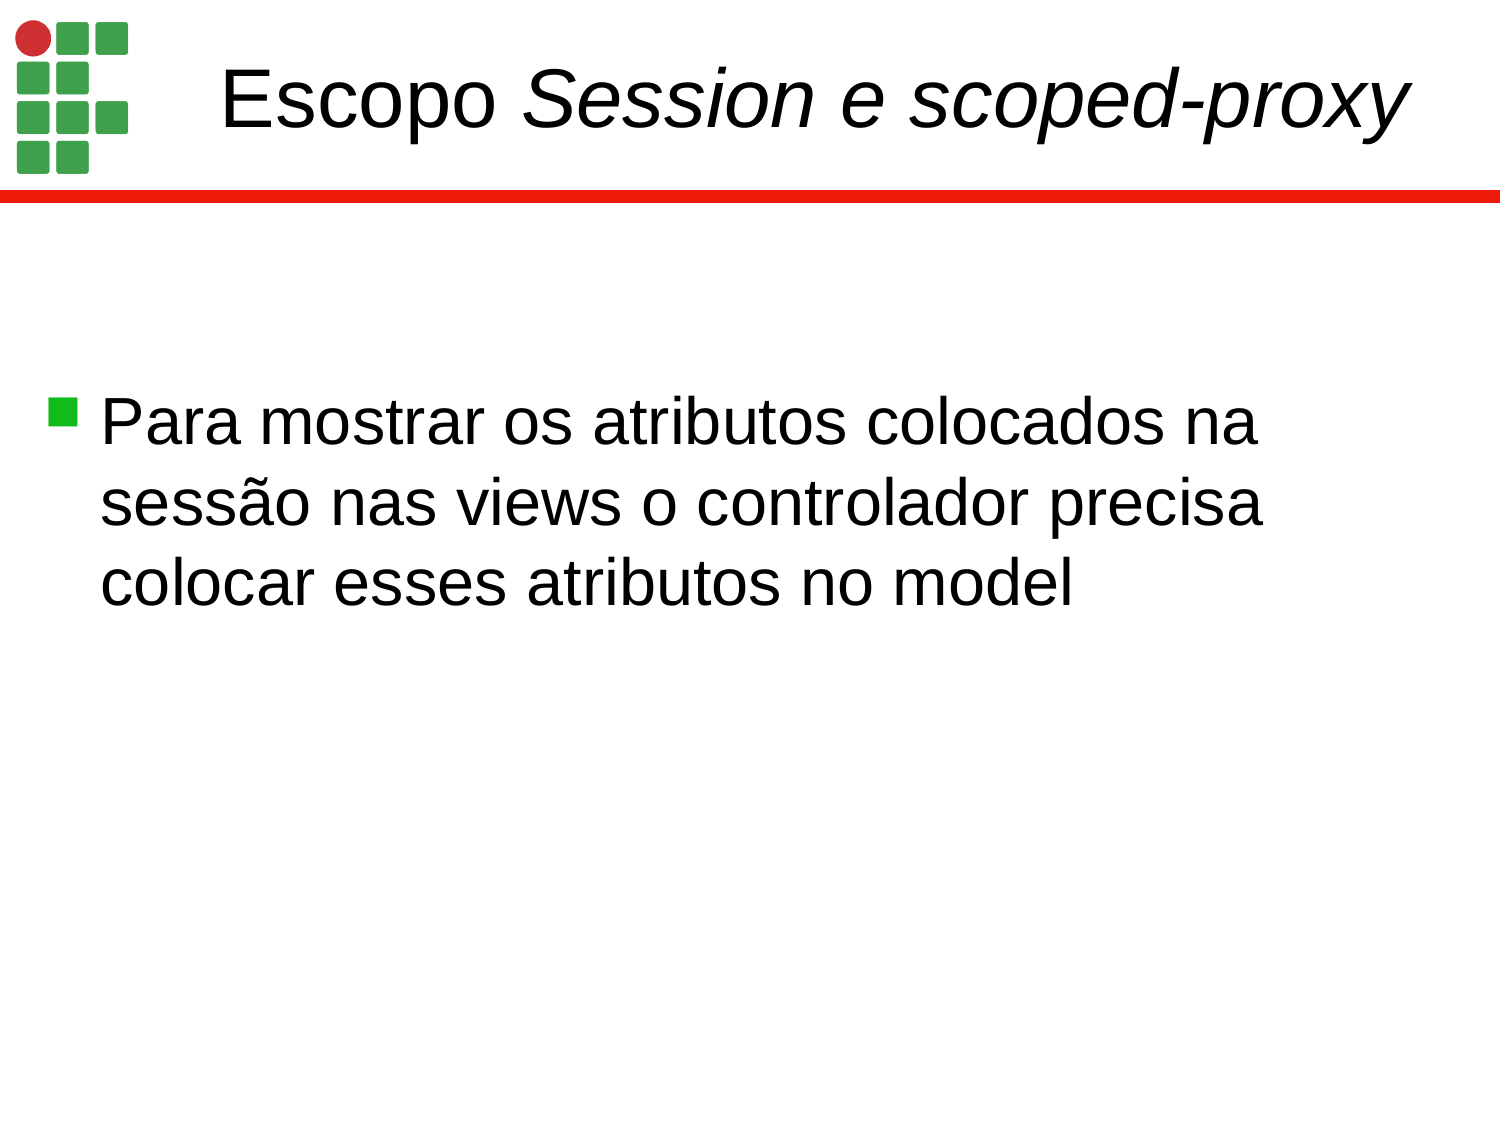

Escopo Session e scoped-proxy
# Para mostrar os atributos colocados na sessão nas views o controlador precisa colocar esses atributos no model